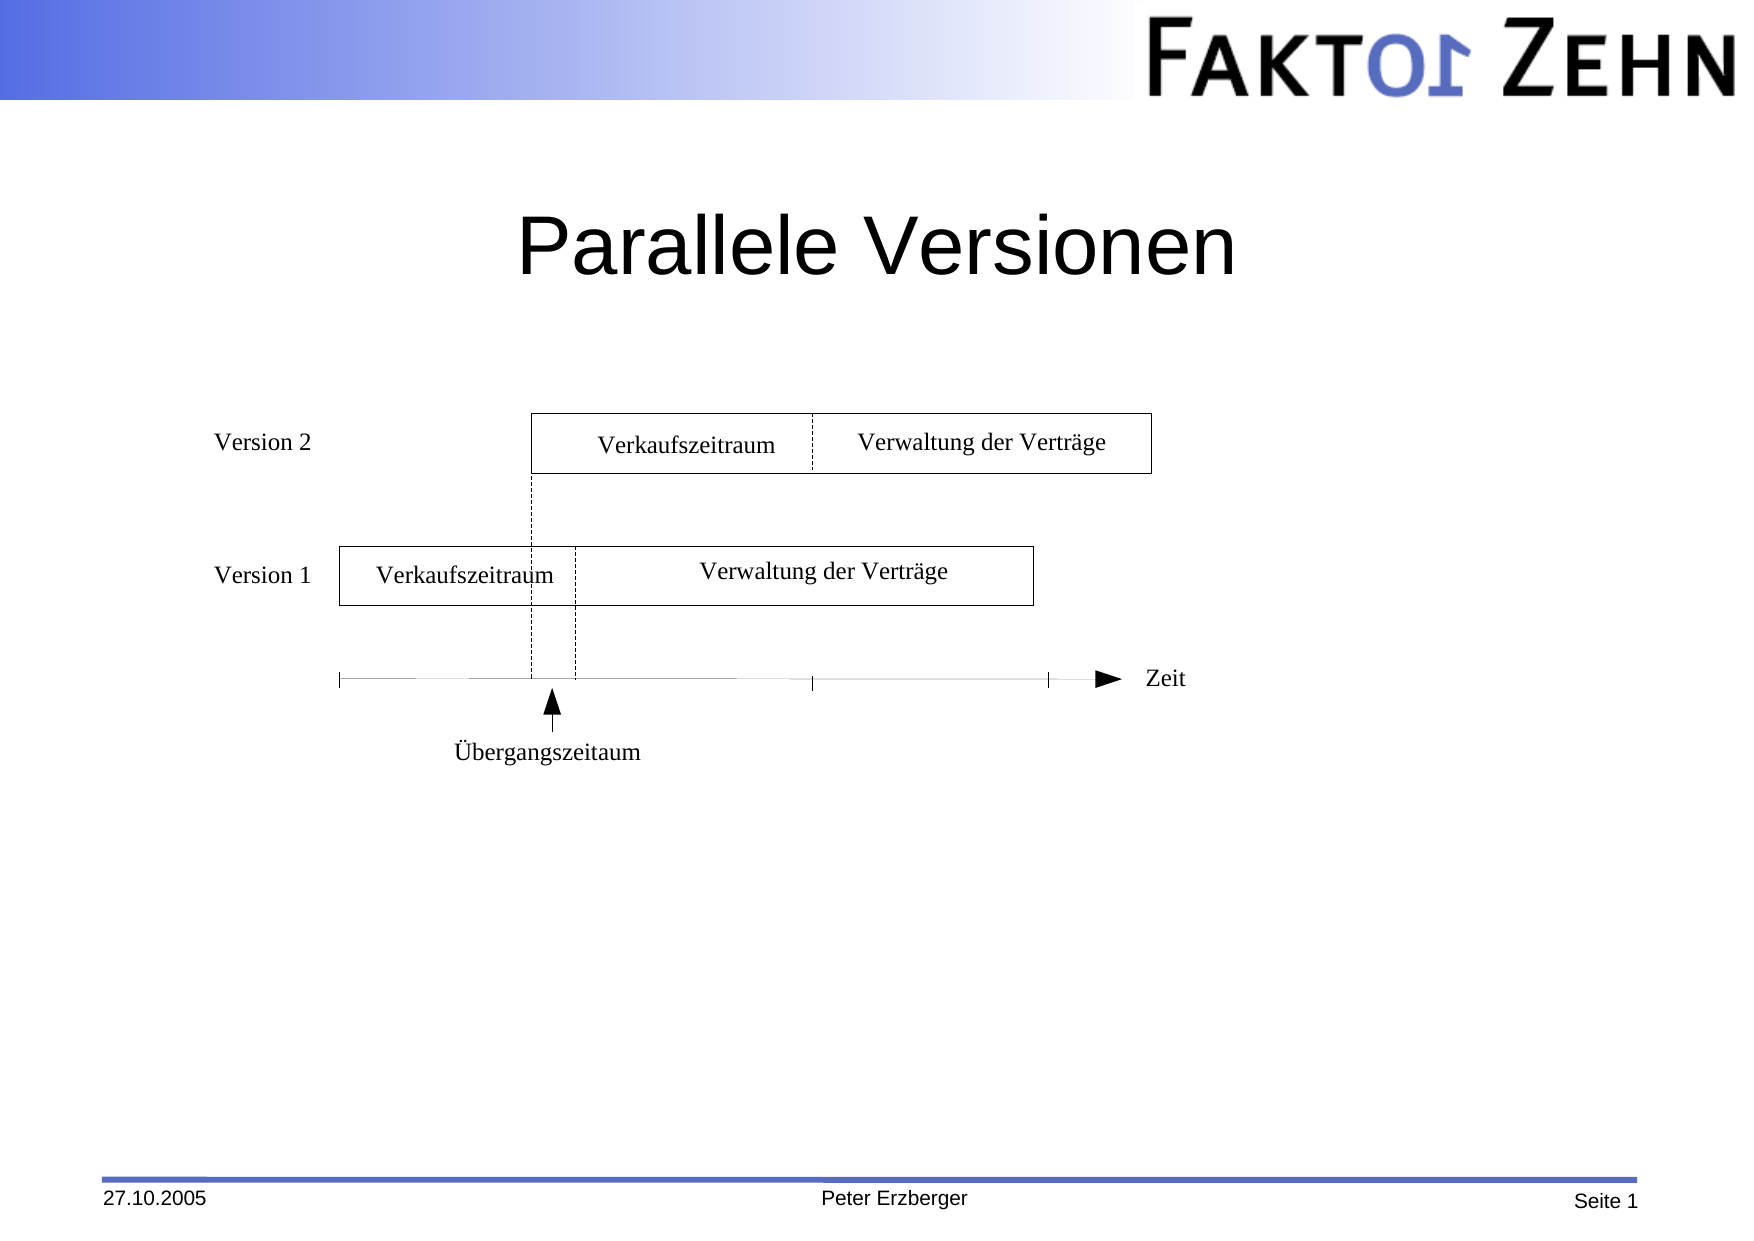

# Parallele Versionen
Version 2
Verwaltung der Verträge
Verkaufszeitraum
Verwaltung der Verträge
Version 1
Verkaufszeitraum
Zeit
Übergangszeitaum